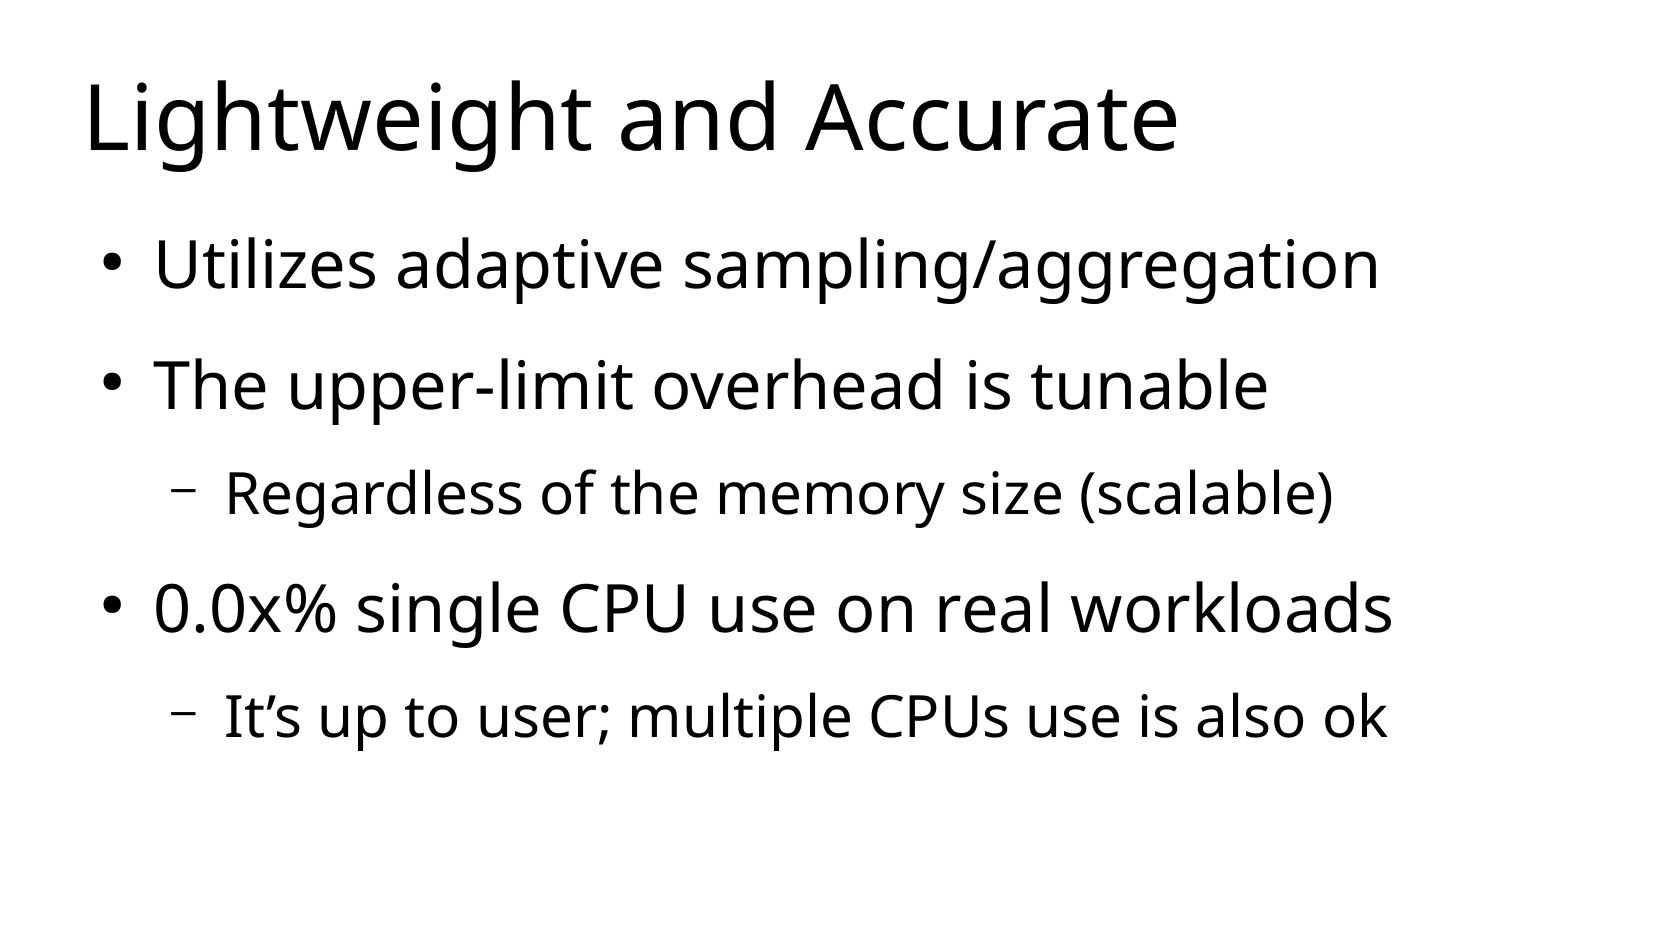

# Lightweight and Accurate
Utilizes adaptive sampling/aggregation
The upper-limit overhead is tunable
Regardless of the memory size (scalable)
0.0x% single CPU use on real workloads
It’s up to user; multiple CPUs use is also ok